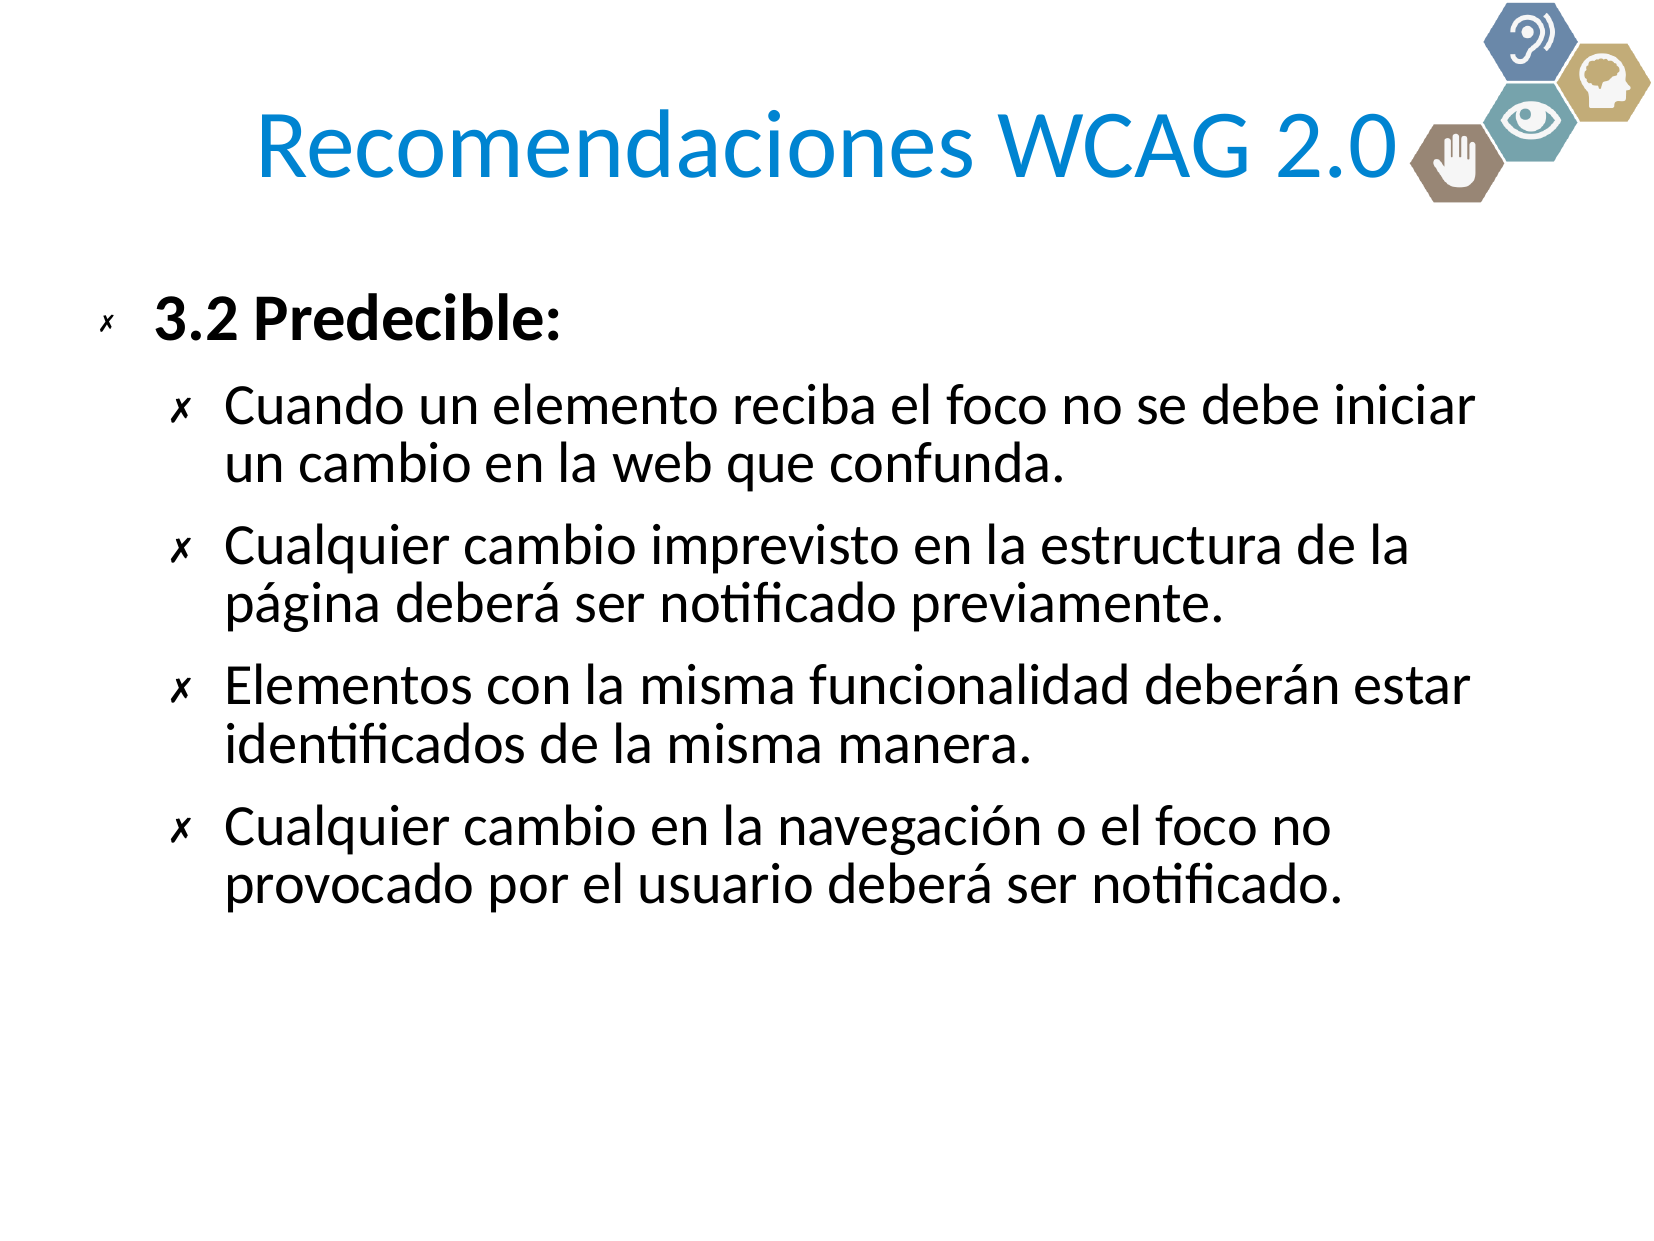

# Recomendaciones WCAG 2.0
3.2 Predecible:
Cuando un elemento reciba el foco no se debe iniciar un cambio en la web que confunda.
Cualquier cambio imprevisto en la estructura de la página deberá ser notificado previamente.
Elementos con la misma funcionalidad deberán estar identificados de la misma manera.
Cualquier cambio en la navegación o el foco no provocado por el usuario deberá ser notificado.